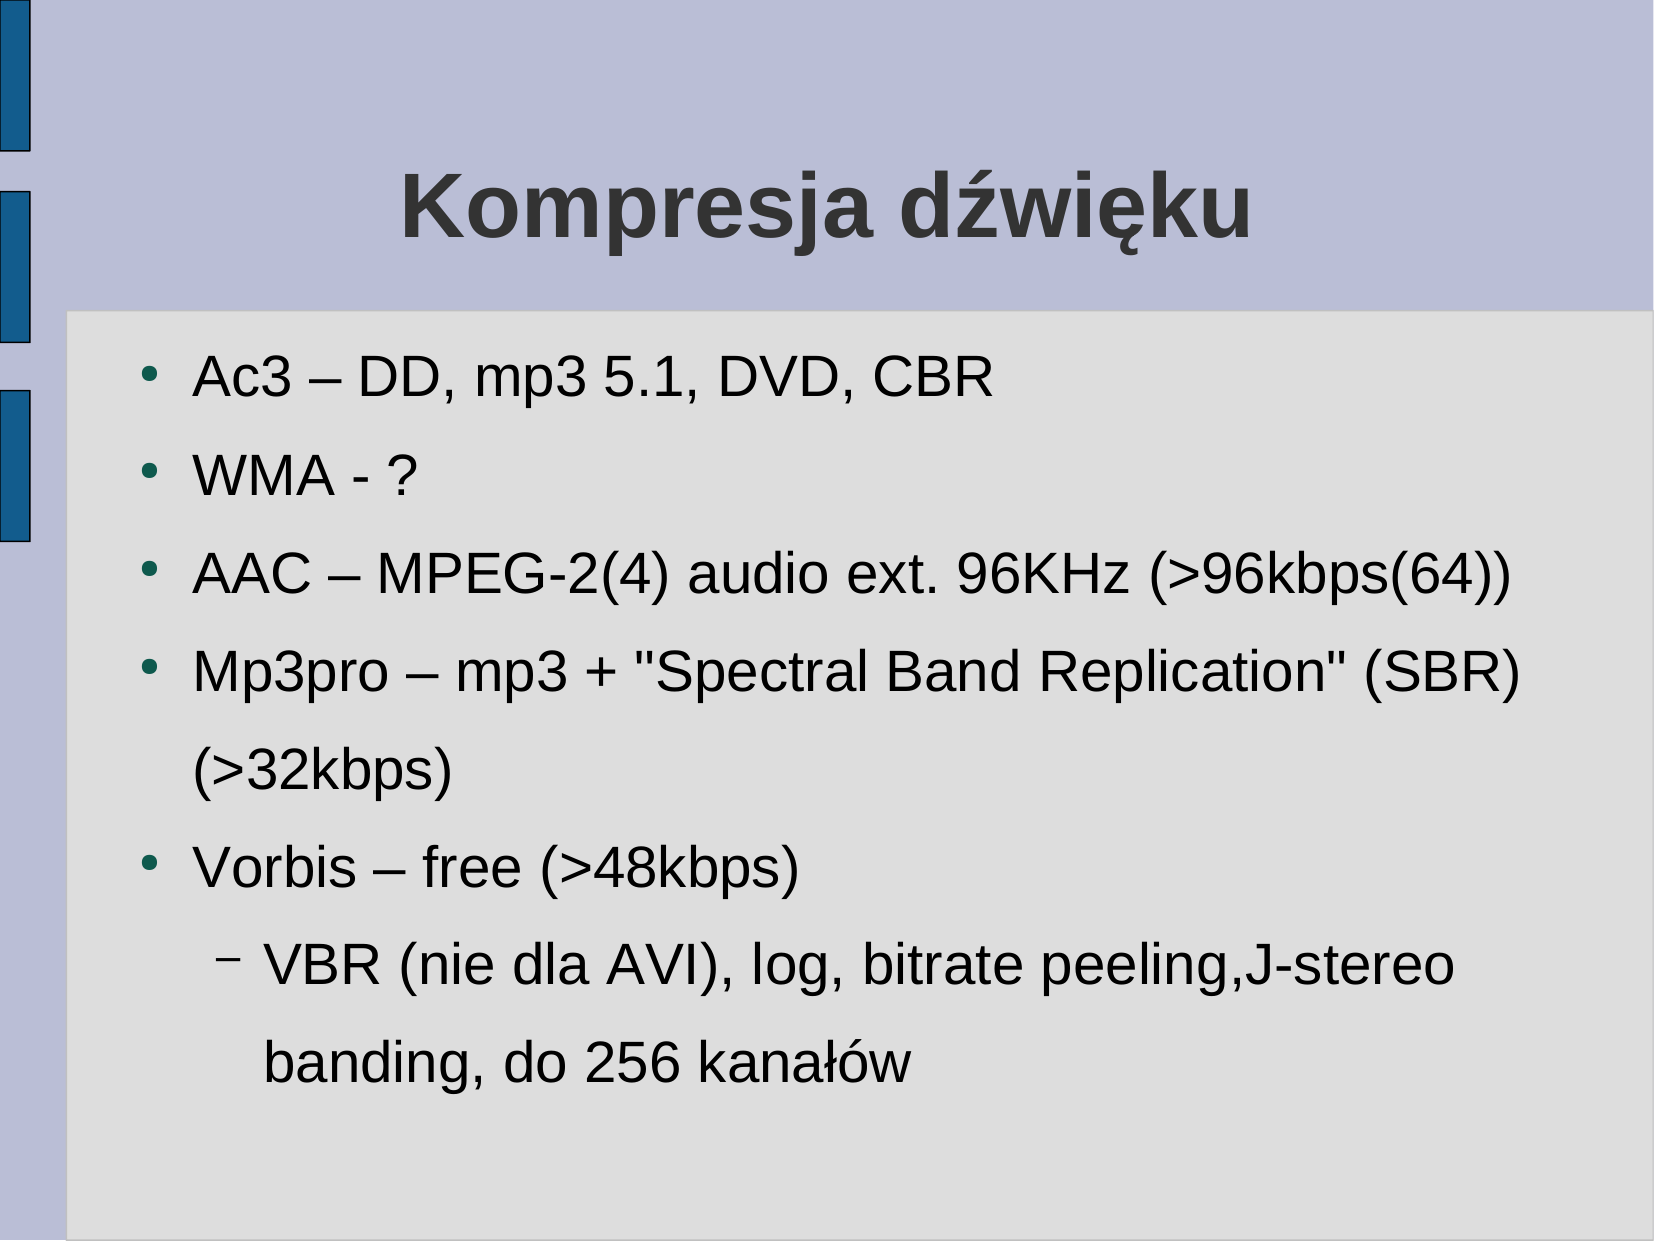

# Kompresja dźwięku
Ac3 – DD, mp3 5.1, DVD, CBR
WMA - ?
AAC – MPEG-2(4) audio ext. 96KHz (>96kbps(64))
Mp3pro – mp3 + "Spectral Band Replication" (SBR) (>32kbps)
Vorbis – free (>48kbps)
VBR (nie dla AVI), log, bitrate peeling,J-stereo banding, do 256 kanałów